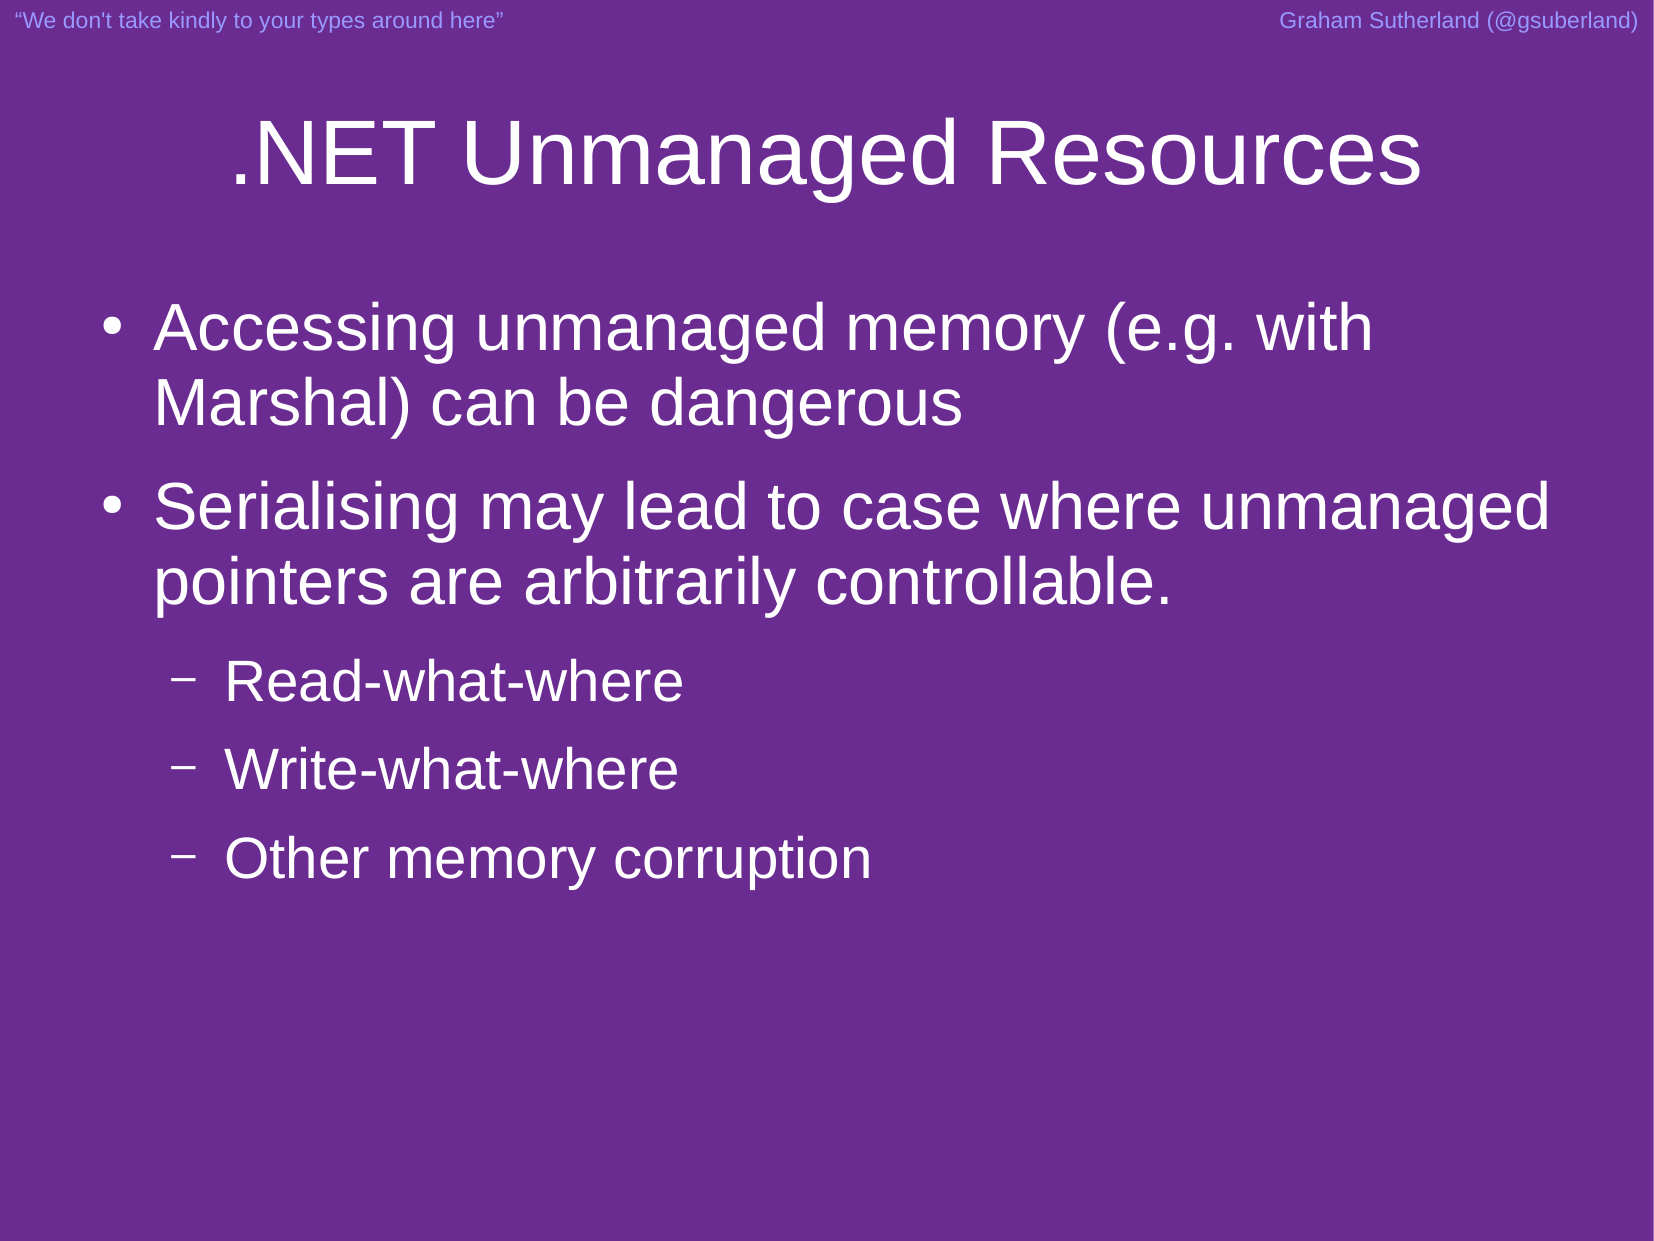

# .NET Unmanaged Resources
Accessing unmanaged memory (e.g. with Marshal) can be dangerous
Serialising may lead to case where unmanaged pointers are arbitrarily controllable.
Read-what-where
Write-what-where
Other memory corruption